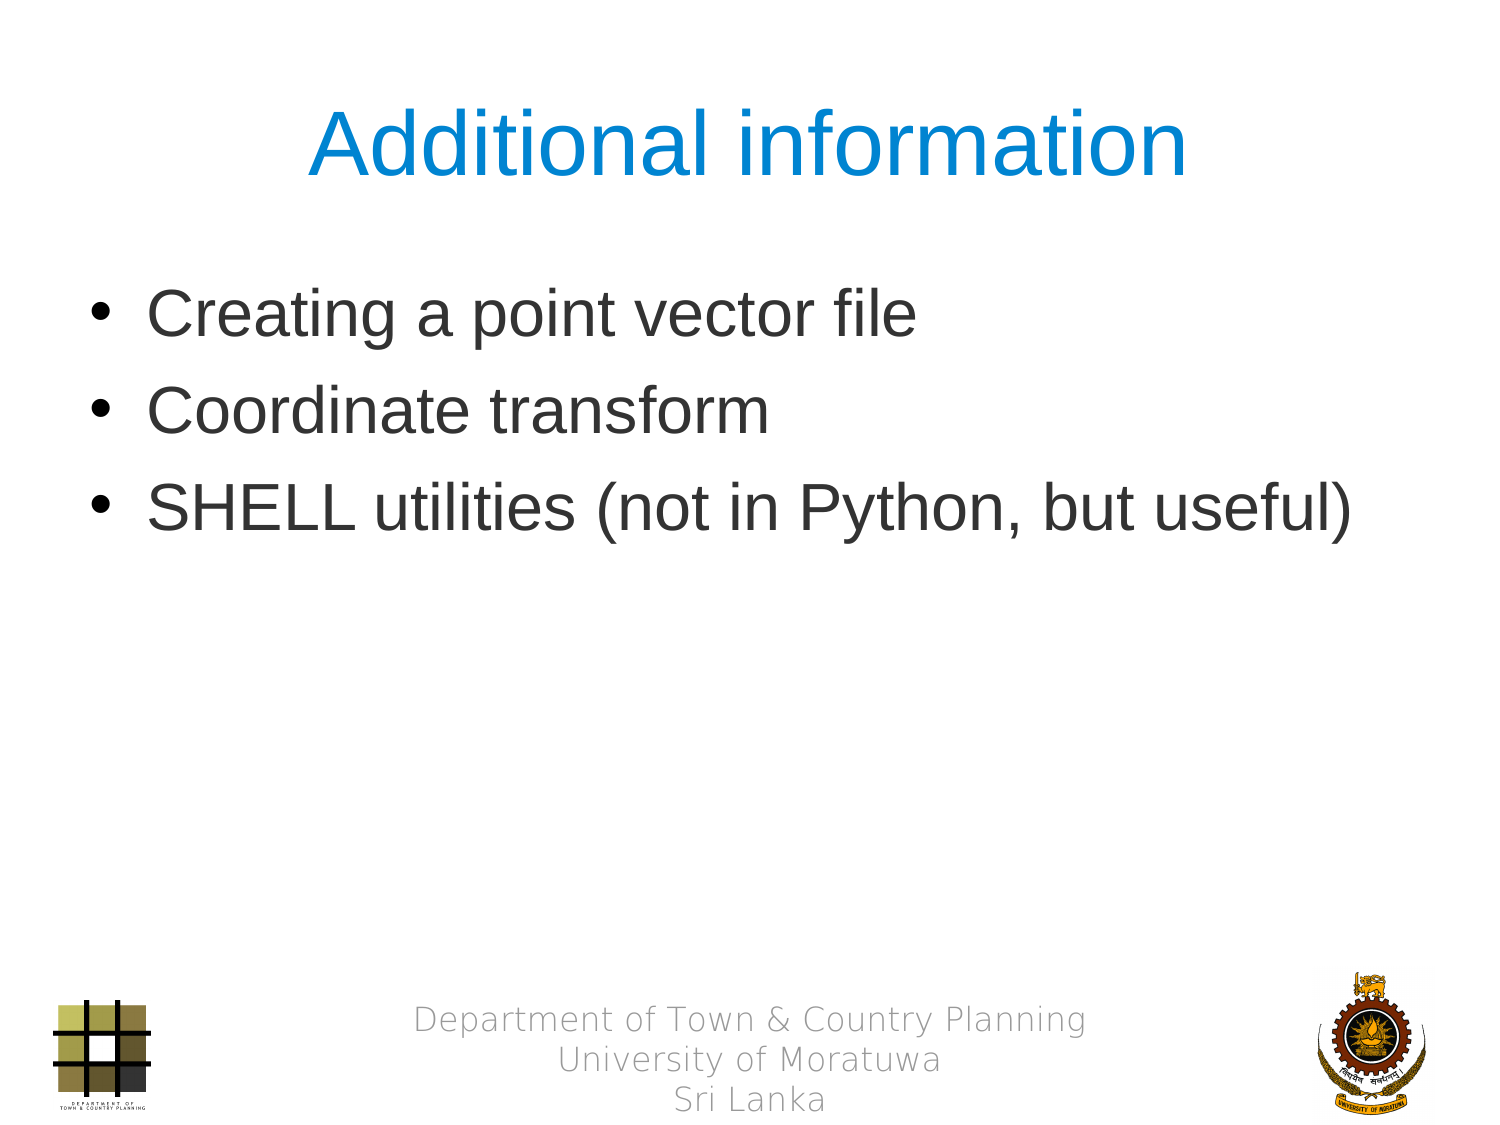

# Additional information
Creating a point vector file
Coordinate transform
SHELL utilities (not in Python, but useful)